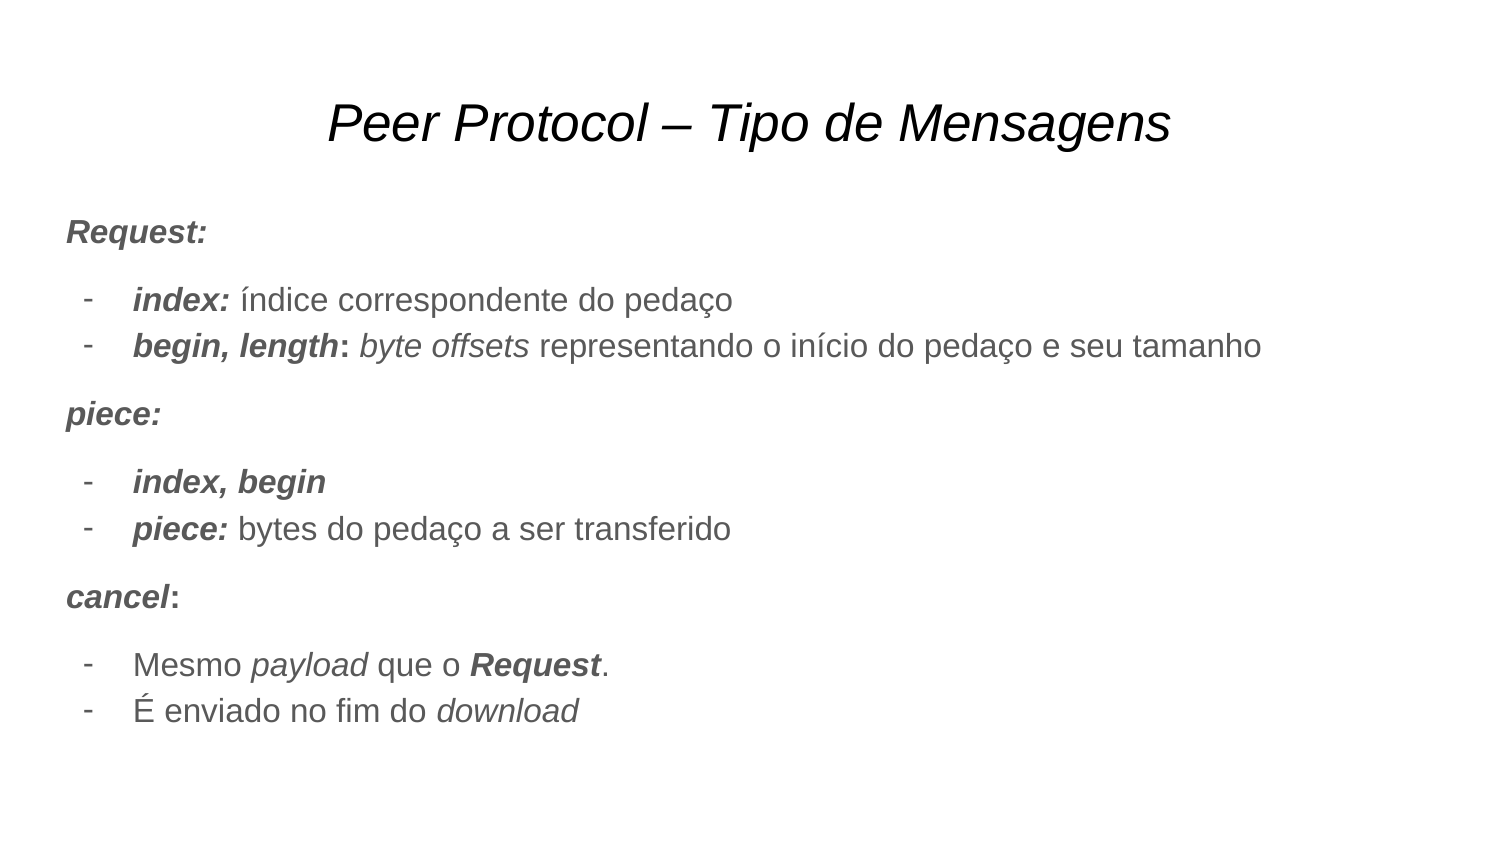

Peer Protocol – Tipo de Mensagens
# Request:
index: índice correspondente do pedaço
begin, length: byte offsets representando o início do pedaço e seu tamanho
piece:
index, begin
piece: bytes do pedaço a ser transferido
cancel:
Mesmo payload que o Request.
É enviado no fim do download